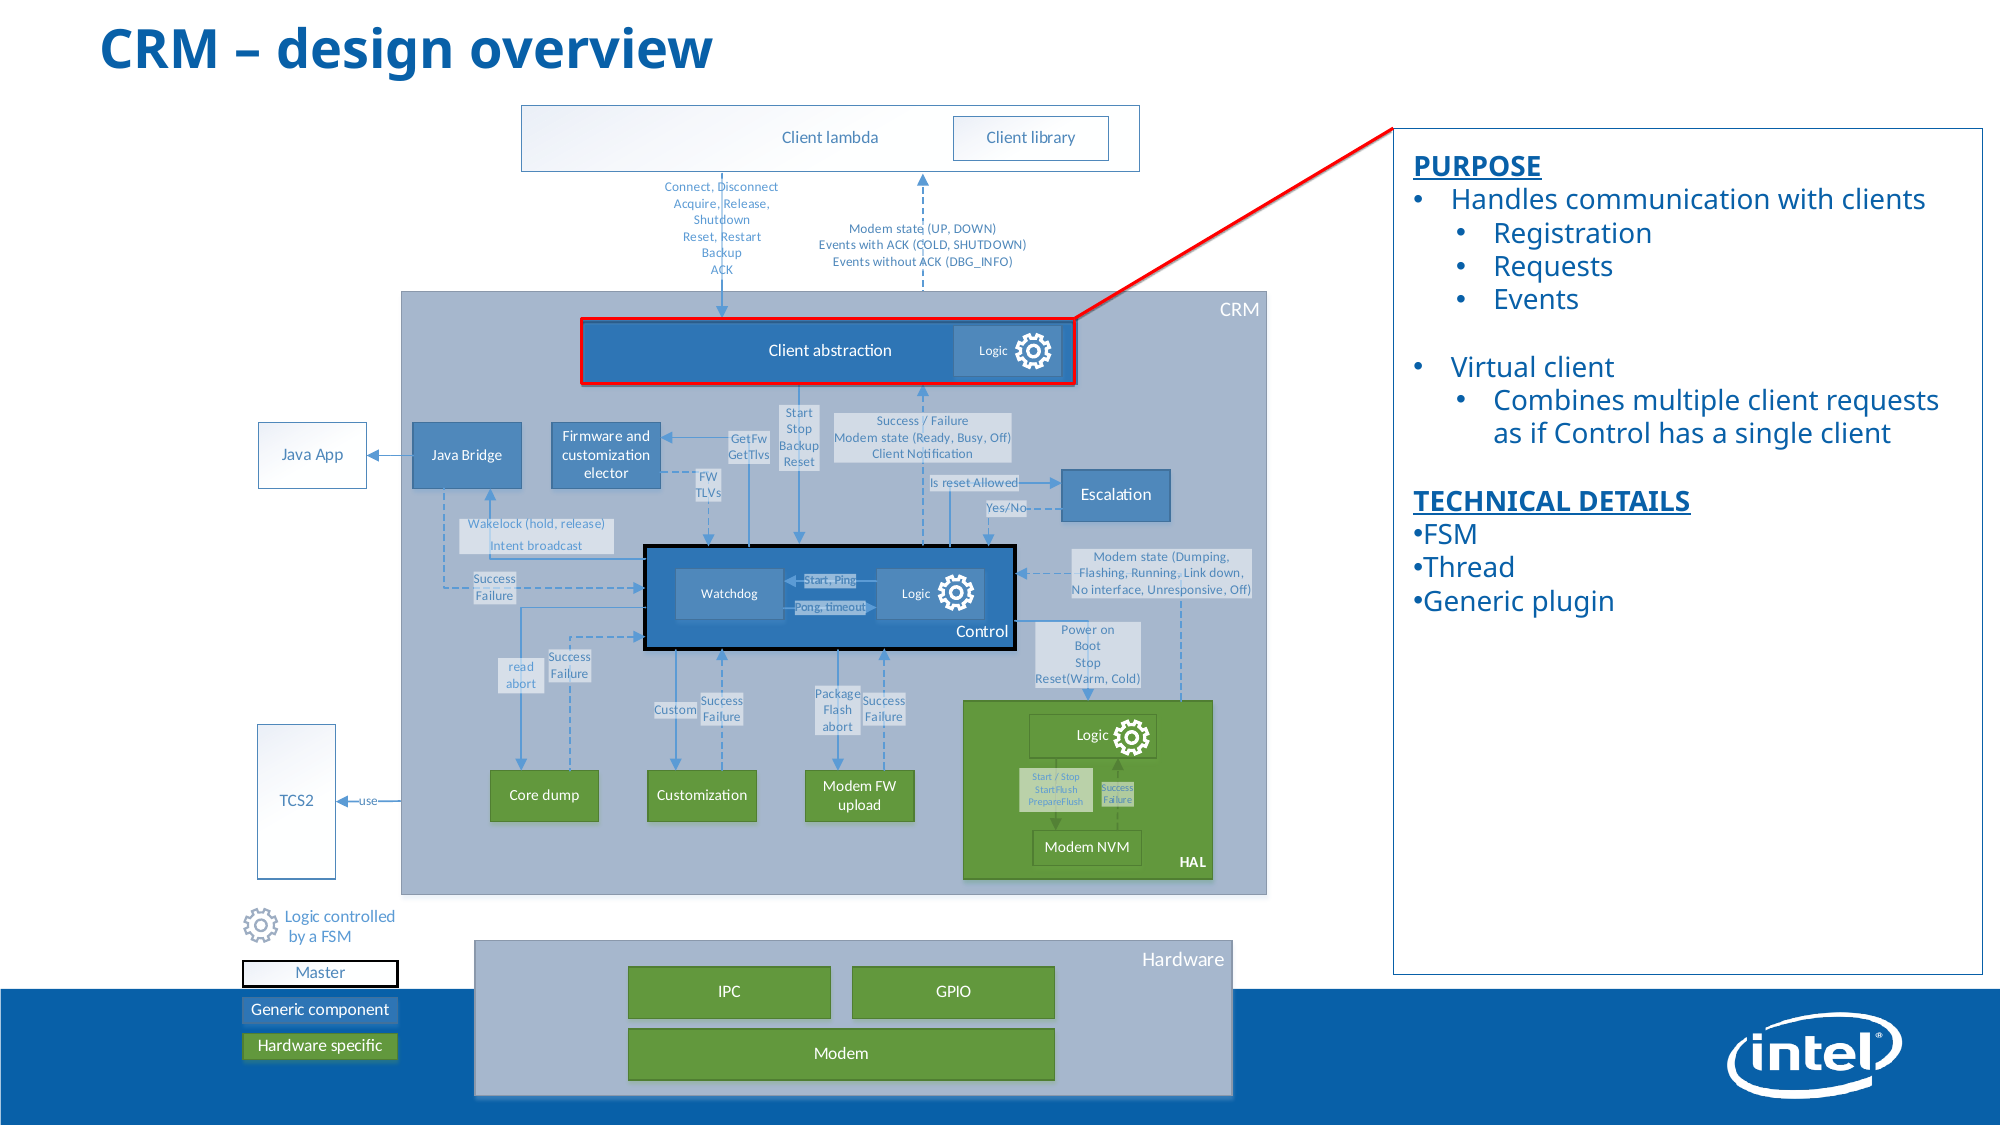

# CRM – design overview
PURPOSE
Handles communication with clients
Registration
Requests
Events
Virtual client
Combines multiple client requests as if Control has a single client
TECHNICAL DETAILS
FSM
Thread
Generic plugin